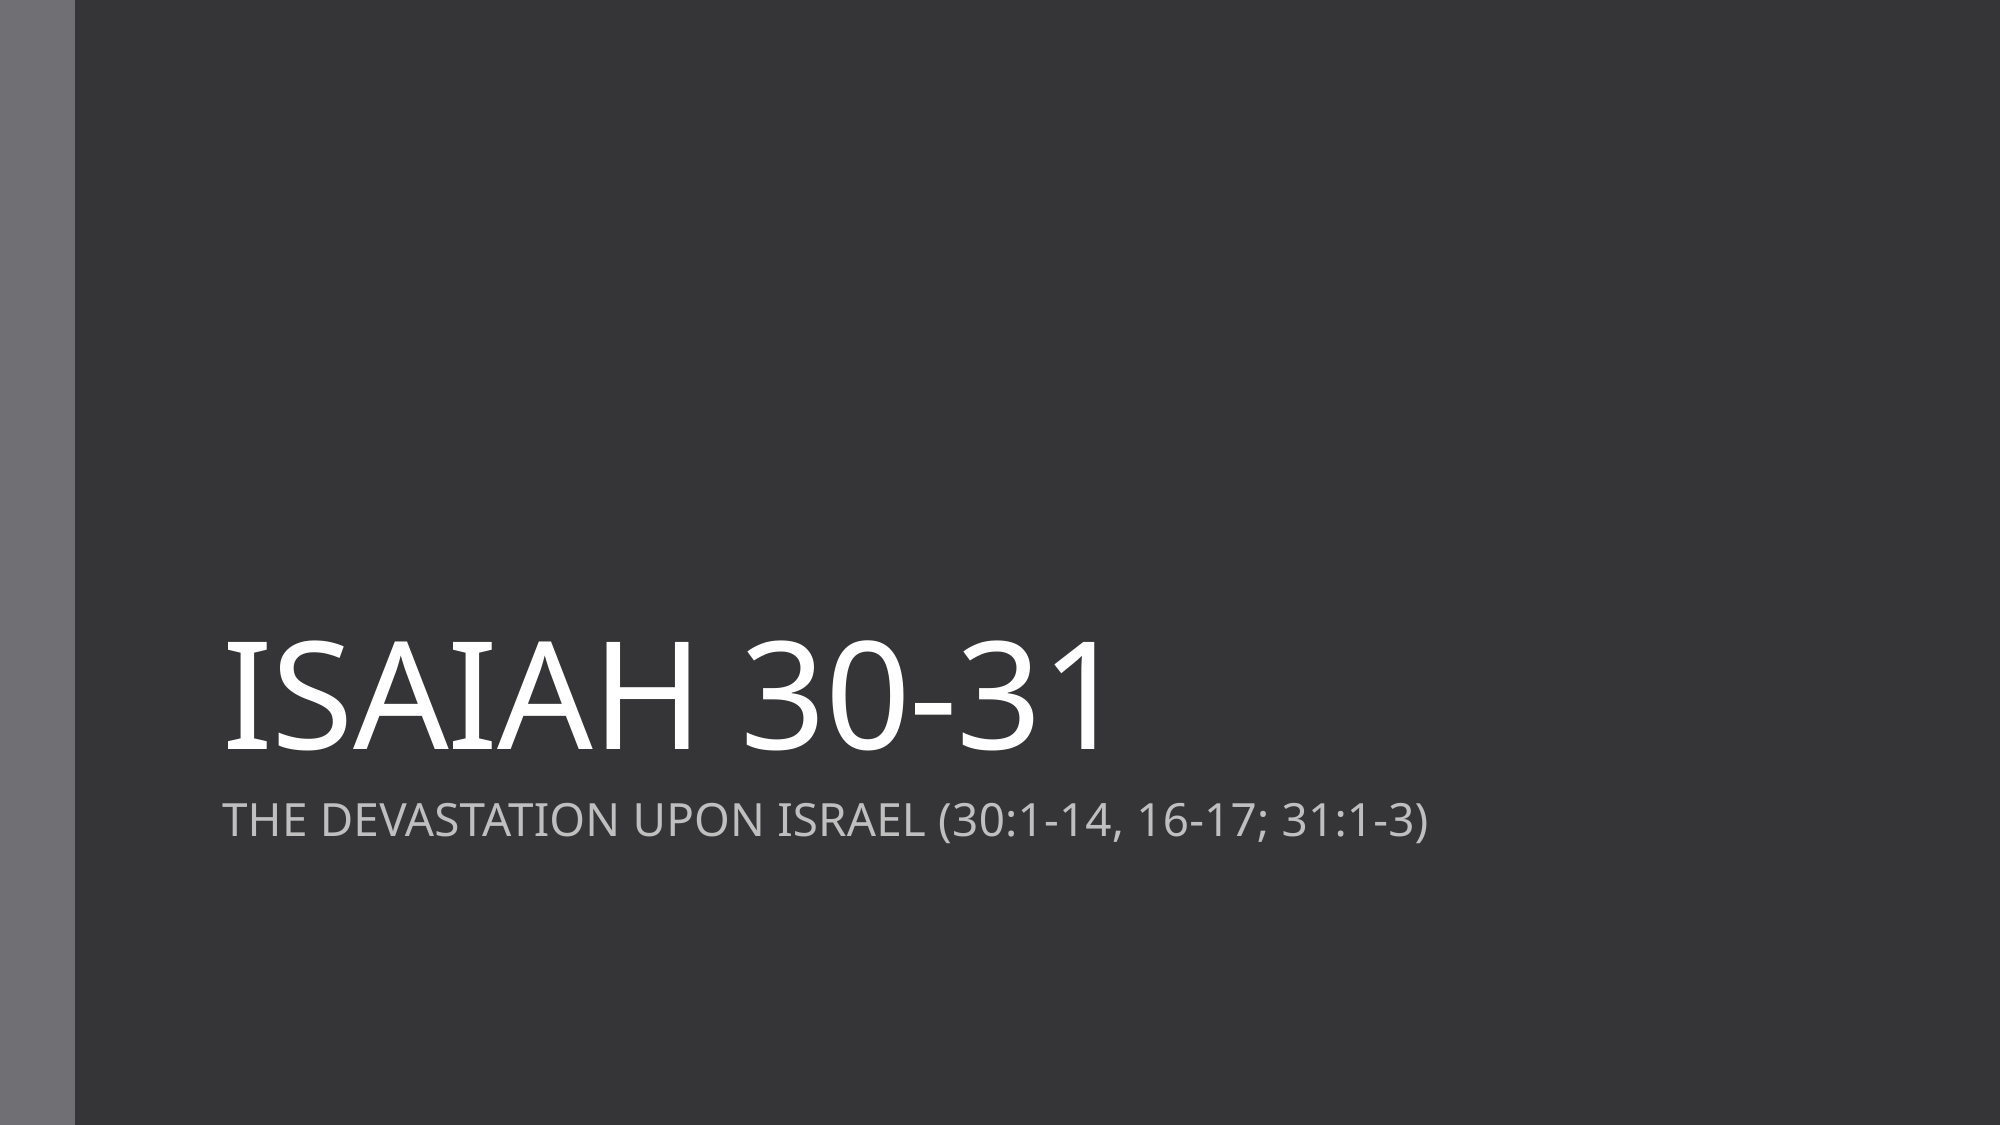

# ISAIAH 30-31
THE DEVASTATION UPON ISRAEL (30:1-14, 16-17; 31:1-3)